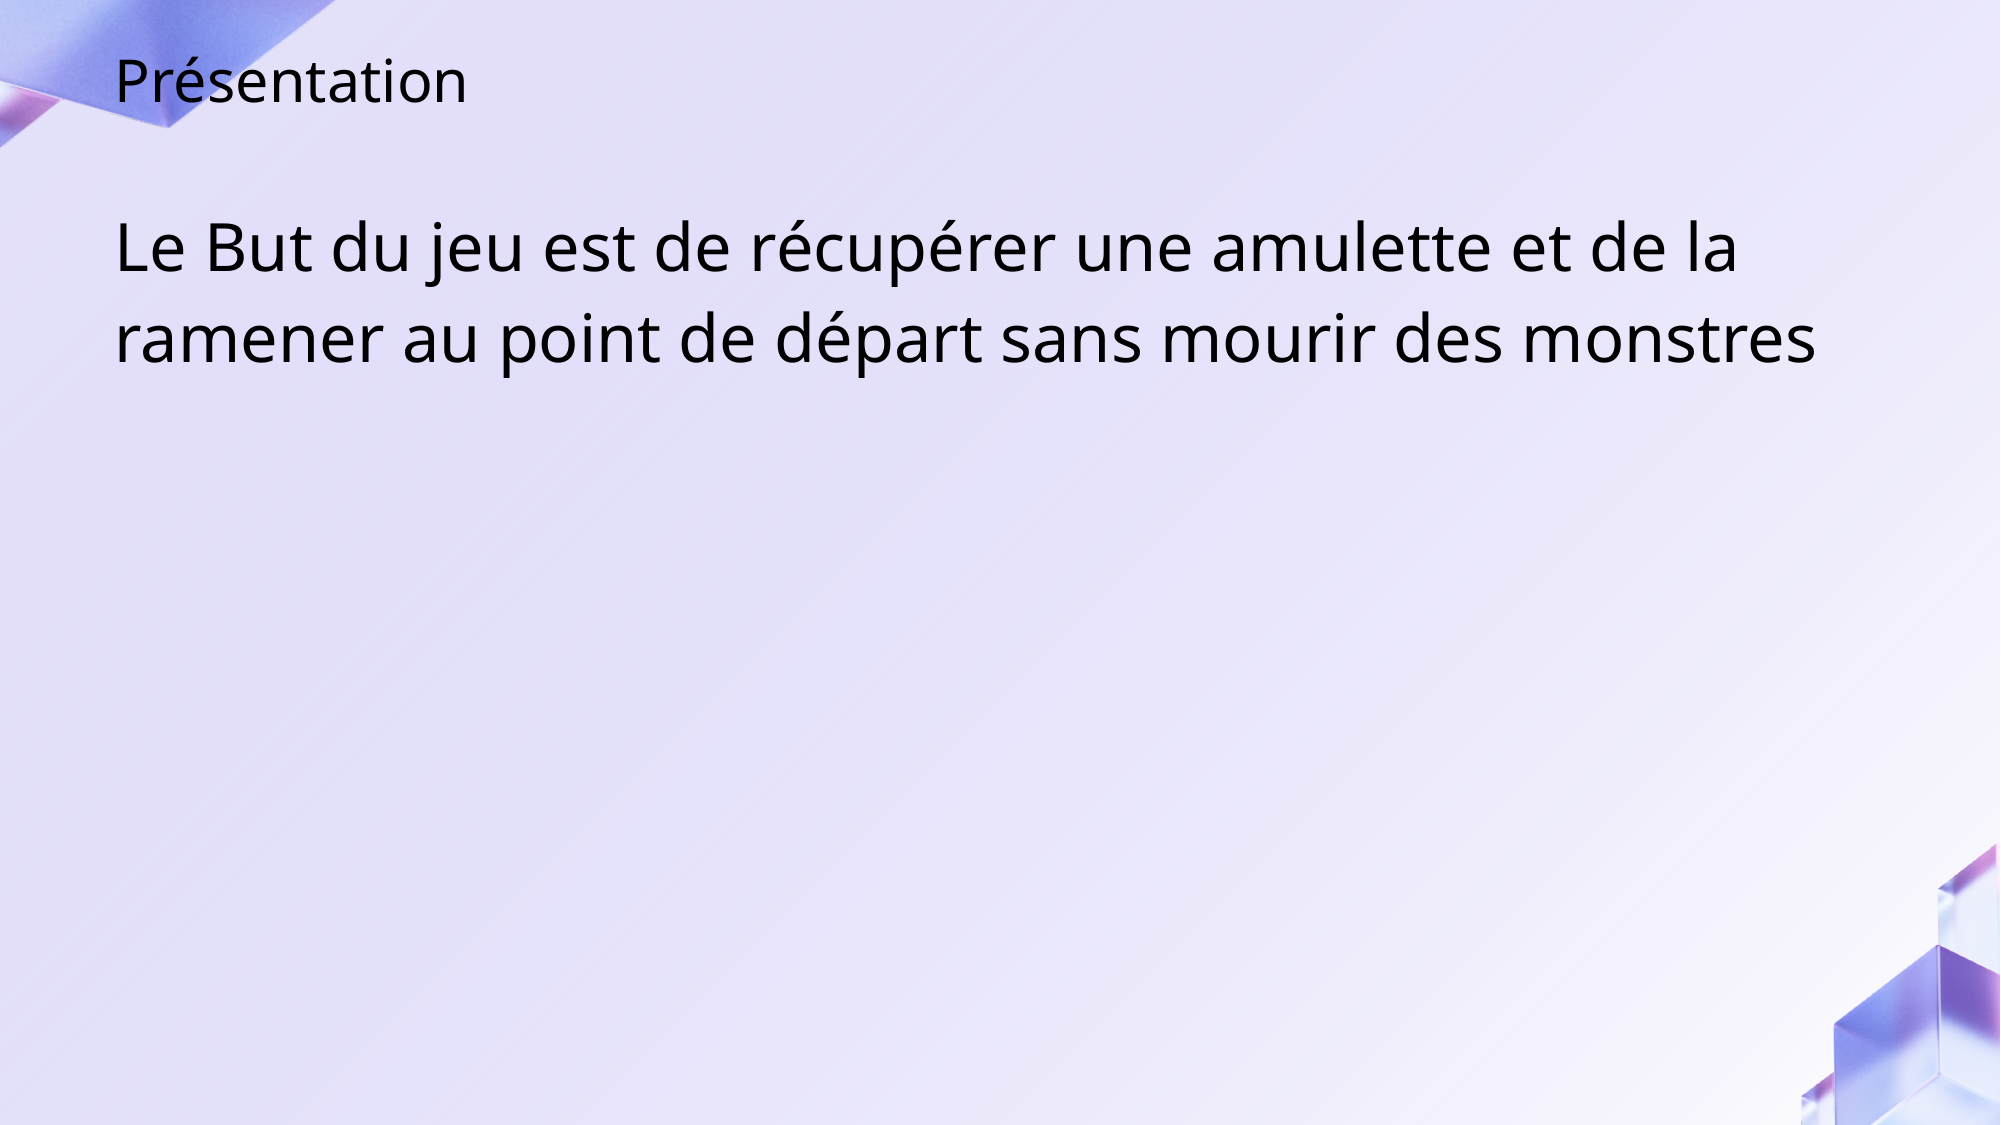

Présentation
Le But du jeu est de récupérer une amulette et de la ramener au point de départ sans mourir des monstres